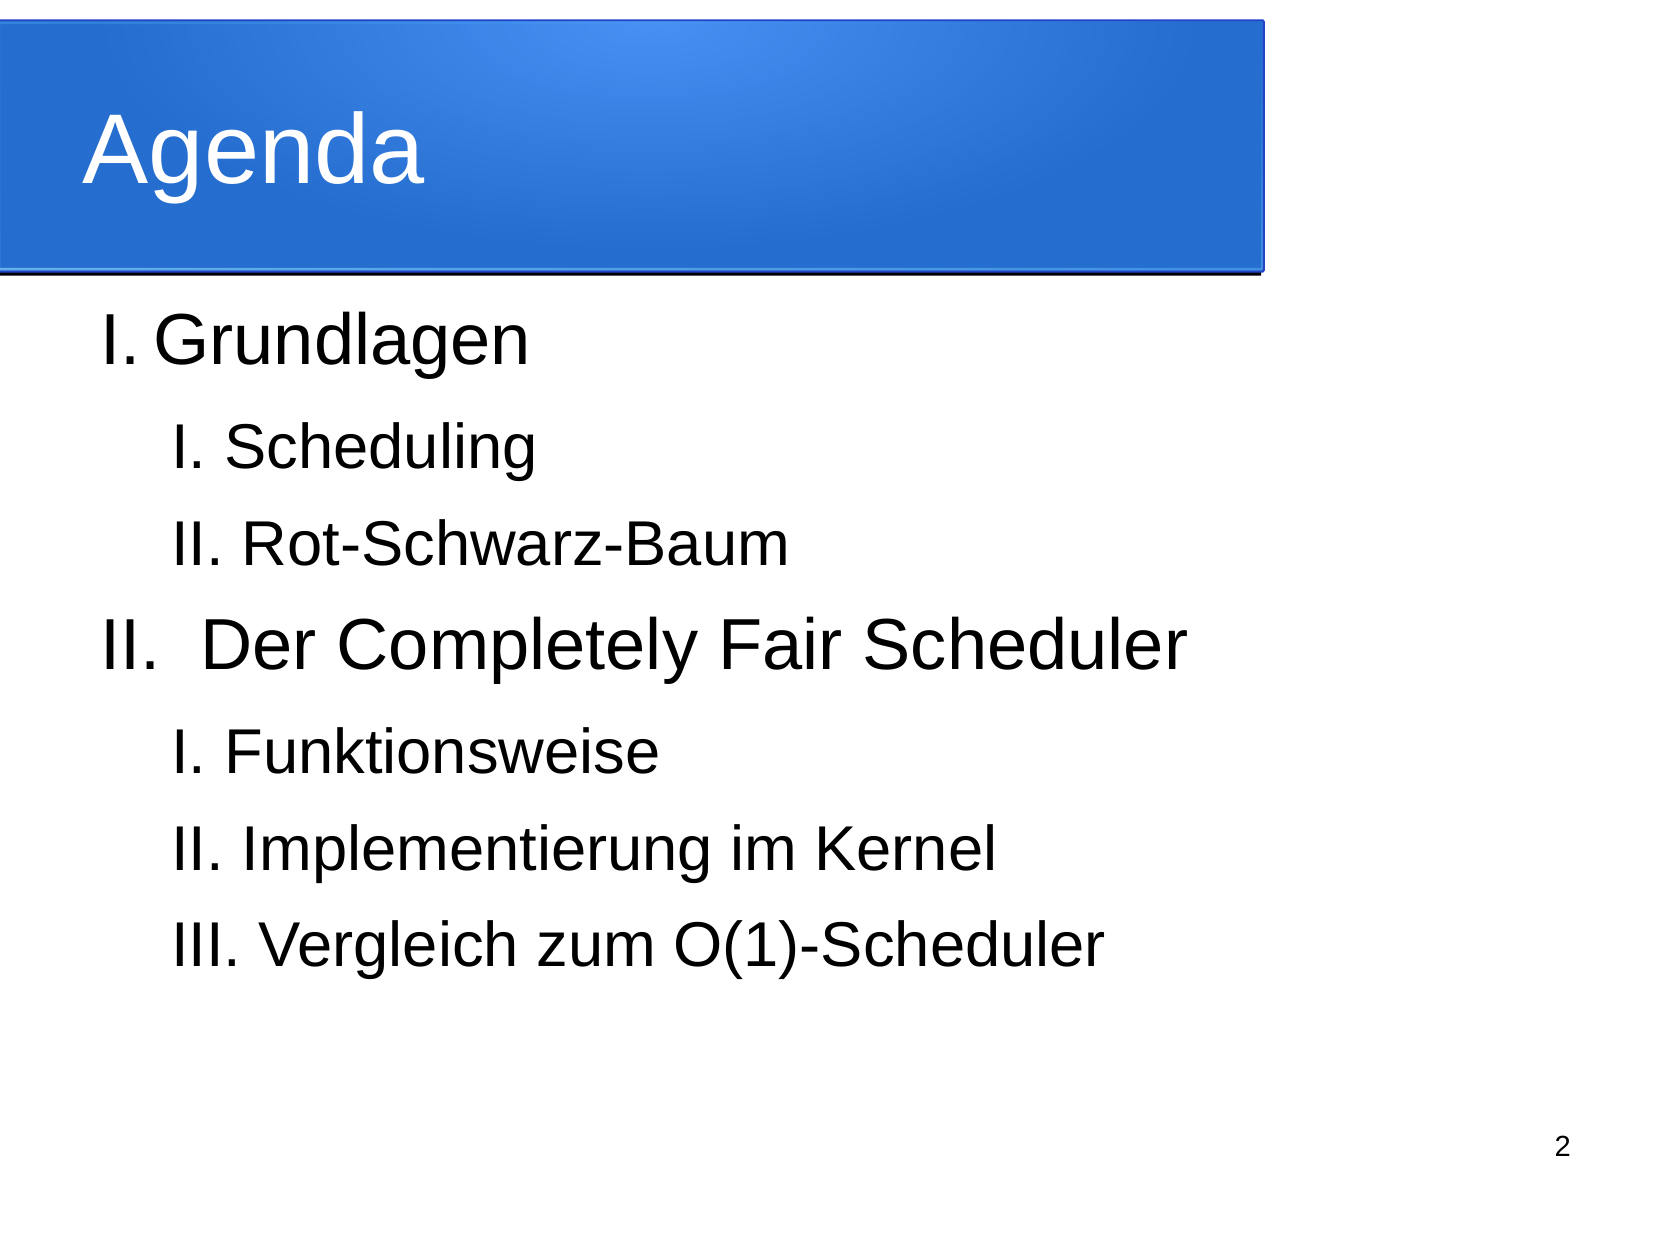

# Agenda
Grundlagen
Scheduling
 Rot-Schwarz-Baum
 Der Completely Fair Scheduler
Funktionsweise
 Implementierung im Kernel
 Vergleich zum O(1)-Scheduler
2